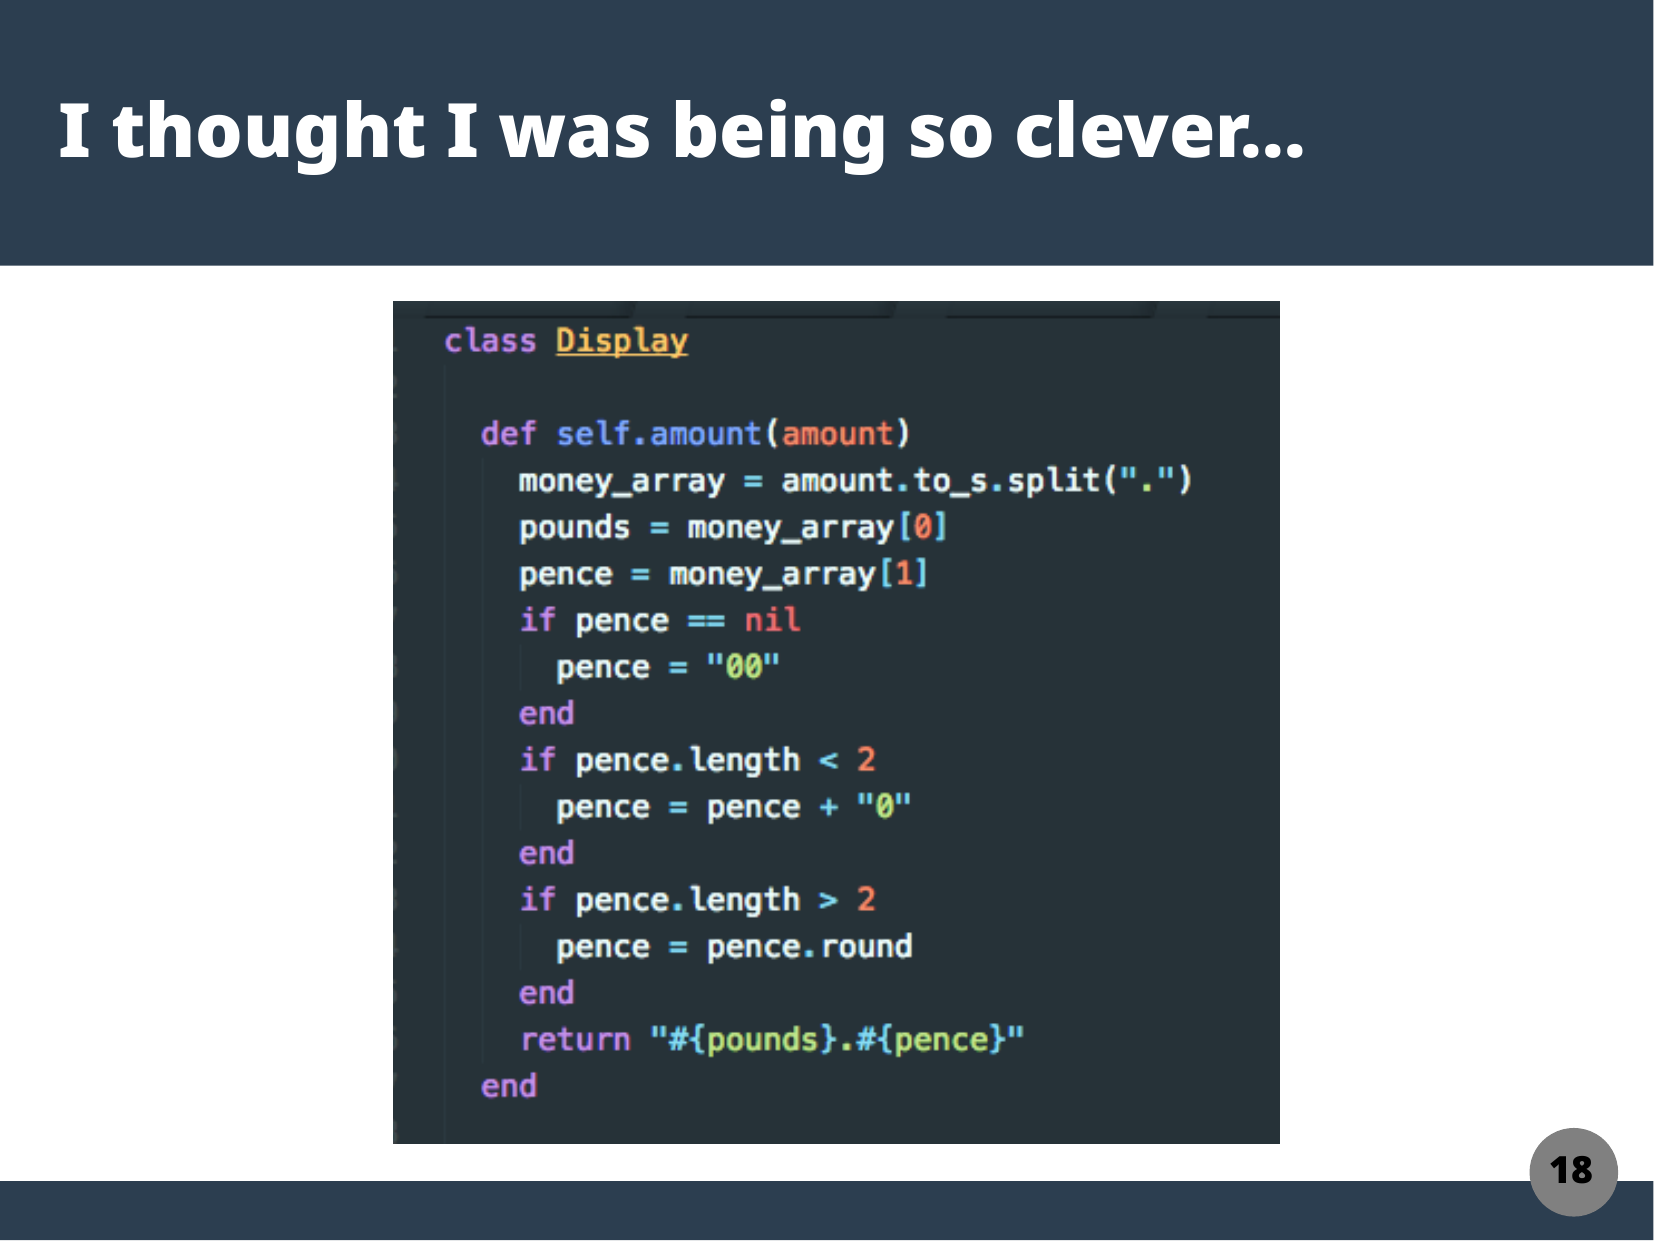

# I thought I was being so clever...
18